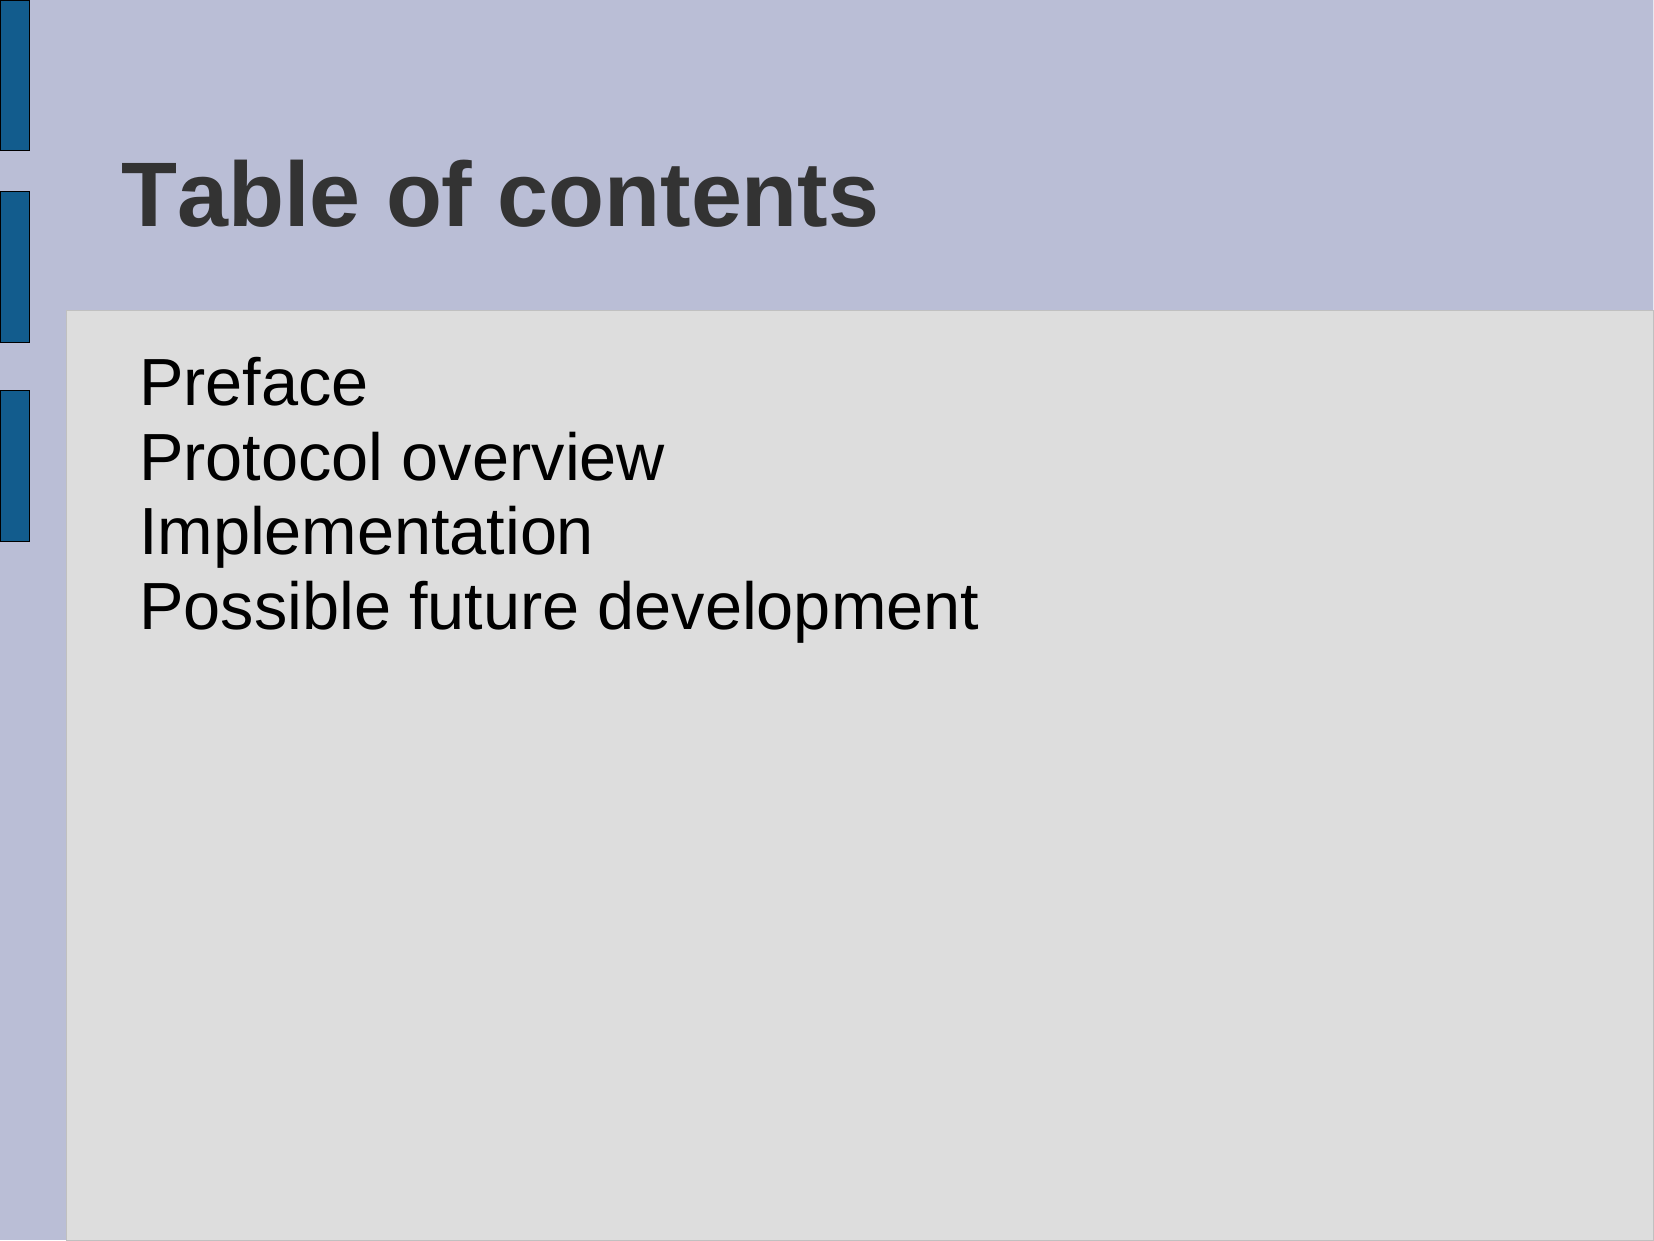

# Table of contents
Preface
Protocol overview
Implementation
Possible future development